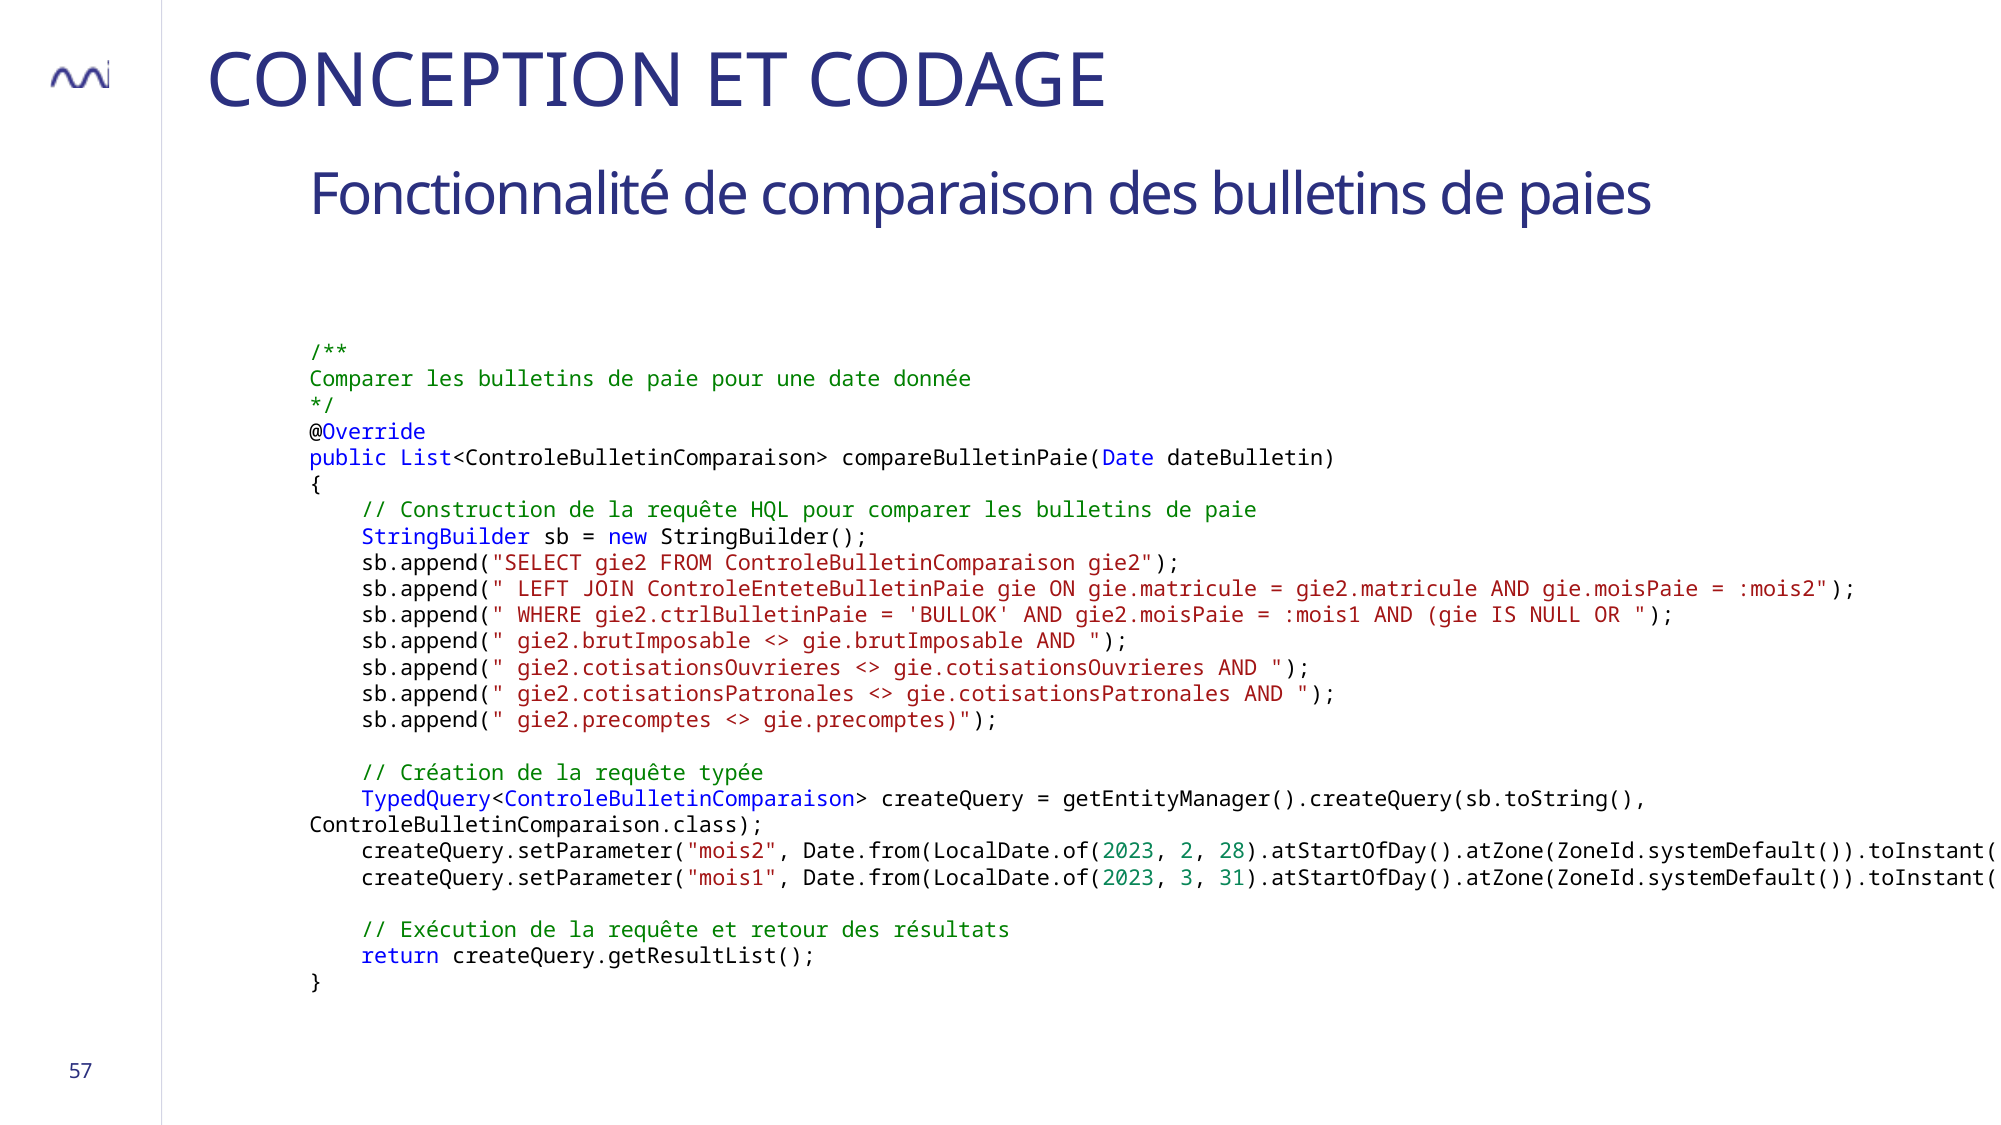

CONCEPTION ET CODAGE
Fonctionnalité de comparaison des bulletins de paies
/**
Comparer les bulletins de paie pour une date donnée
*/
@Override
public List<ControleBulletinComparaison> compareBulletinPaie(Date dateBulletin)
{
    // Construction de la requête HQL pour comparer les bulletins de paie
    StringBuilder sb = new StringBuilder();
    sb.append("SELECT gie2 FROM ControleBulletinComparaison gie2");
    sb.append(" LEFT JOIN ControleEnteteBulletinPaie gie ON gie.matricule = gie2.matricule AND gie.moisPaie = :mois2");
    sb.append(" WHERE gie2.ctrlBulletinPaie = 'BULLOK' AND gie2.moisPaie = :mois1 AND (gie IS NULL OR ");
    sb.append(" gie2.brutImposable <> gie.brutImposable AND ");
    sb.append(" gie2.cotisationsOuvrieres <> gie.cotisationsOuvrieres AND ");
    sb.append(" gie2.cotisationsPatronales <> gie.cotisationsPatronales AND ");
    sb.append(" gie2.precomptes <> gie.precomptes)");
    // Création de la requête typée
    TypedQuery<ControleBulletinComparaison> createQuery = getEntityManager().createQuery(sb.toString(), ControleBulletinComparaison.class);
    createQuery.setParameter("mois2", Date.from(LocalDate.of(2023, 2, 28).atStartOfDay().atZone(ZoneId.systemDefault()).toInstant()));
    createQuery.setParameter("mois1", Date.from(LocalDate.of(2023, 3, 31).atStartOfDay().atZone(ZoneId.systemDefault()).toInstant()));
    // Exécution de la requête et retour des résultats
    return createQuery.getResultList();
}